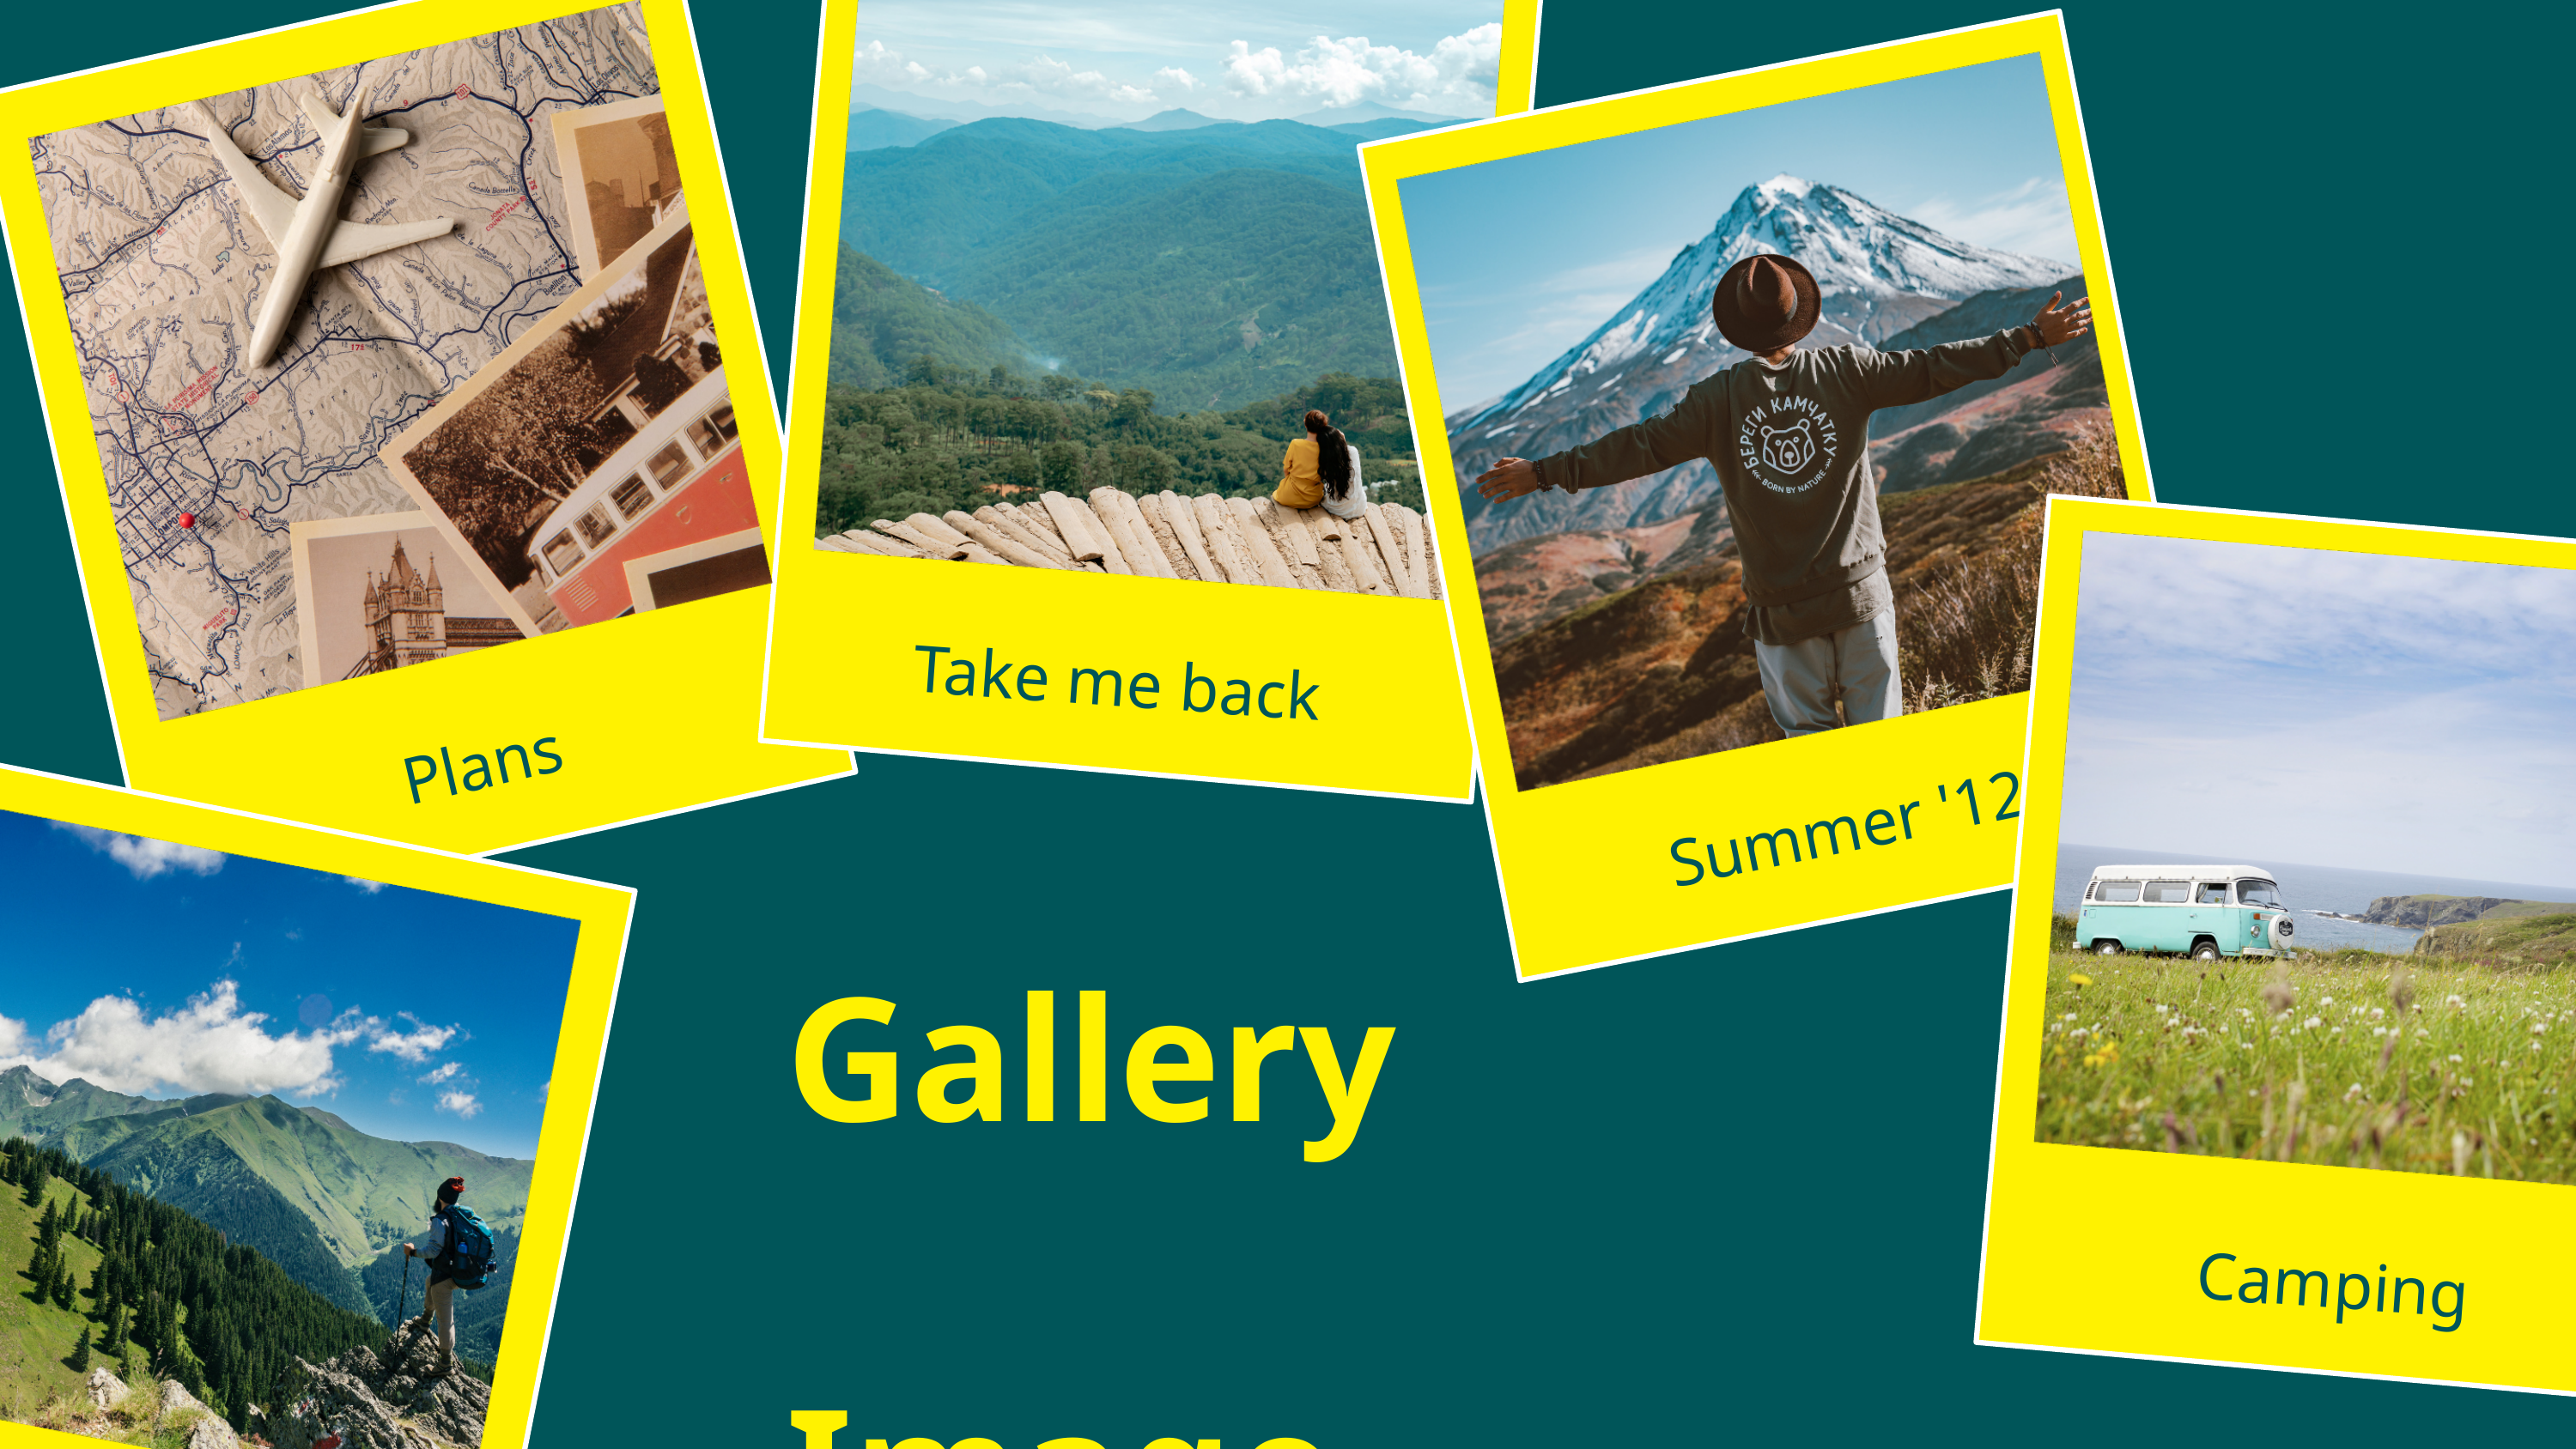

Take me back
Plans
Summer '12
Gallery
 Image
Camping